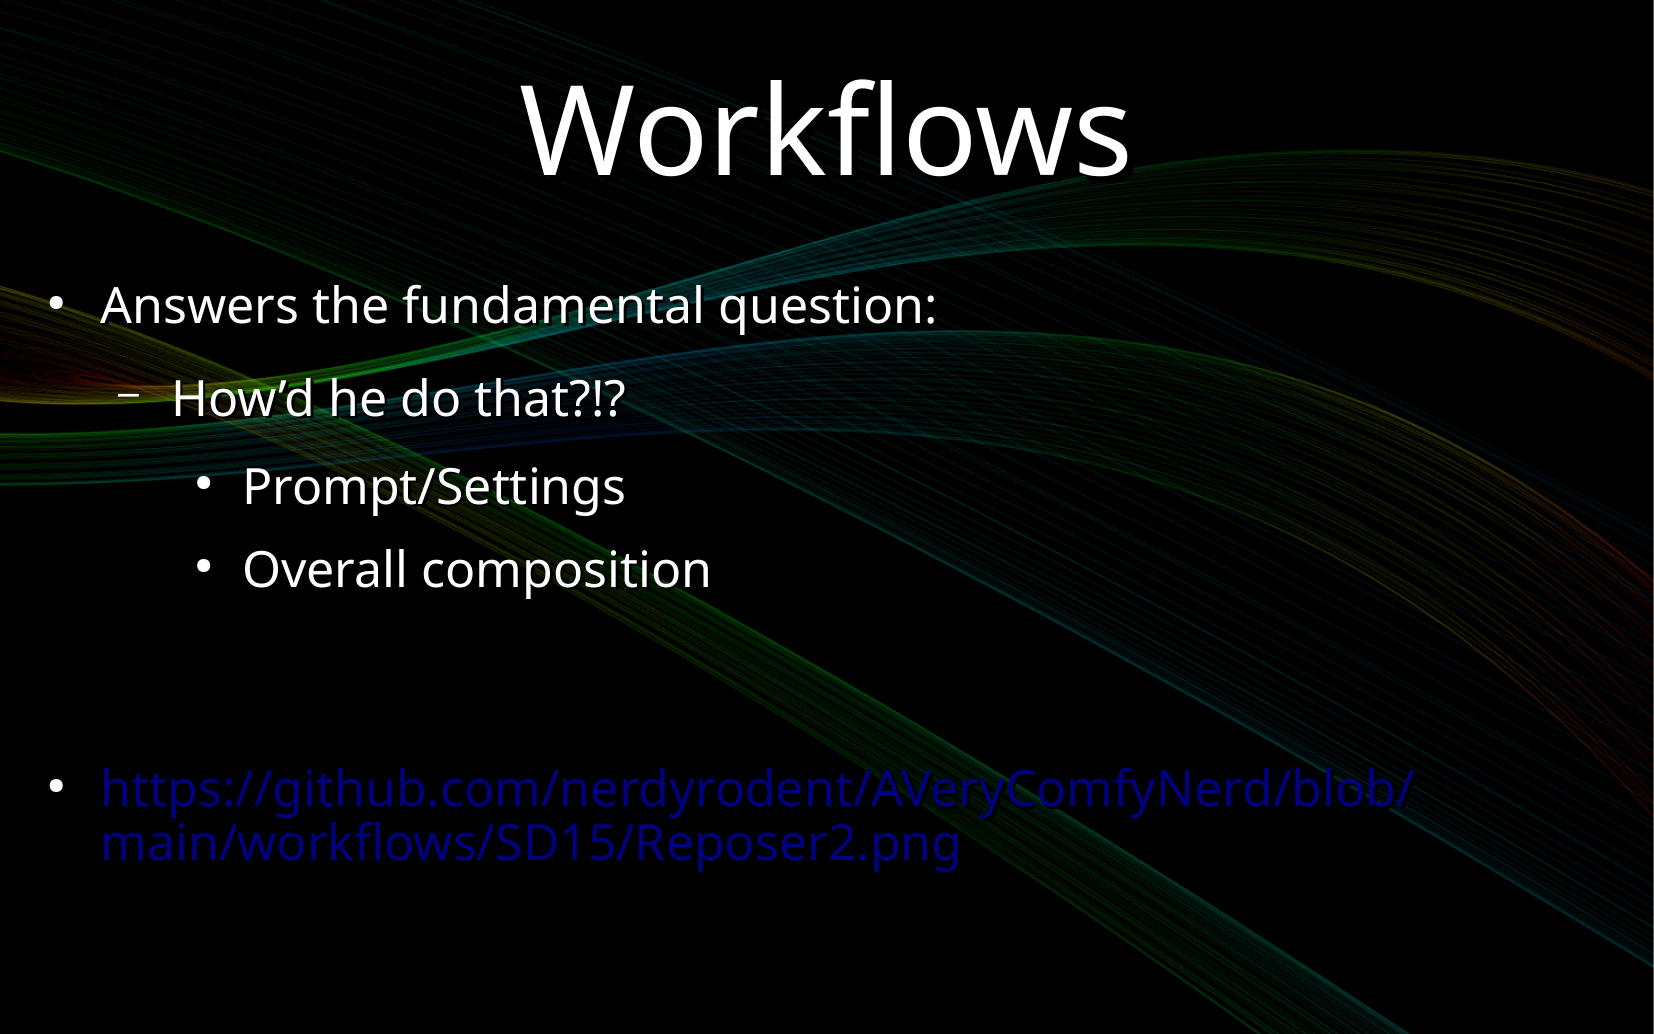

# Workflows
Answers the fundamental question:
How’d he do that?!?
Prompt/Settings
Overall composition
https://github.com/nerdyrodent/AVeryComfyNerd/blob/main/workflows/SD15/Reposer2.png
Exiftool